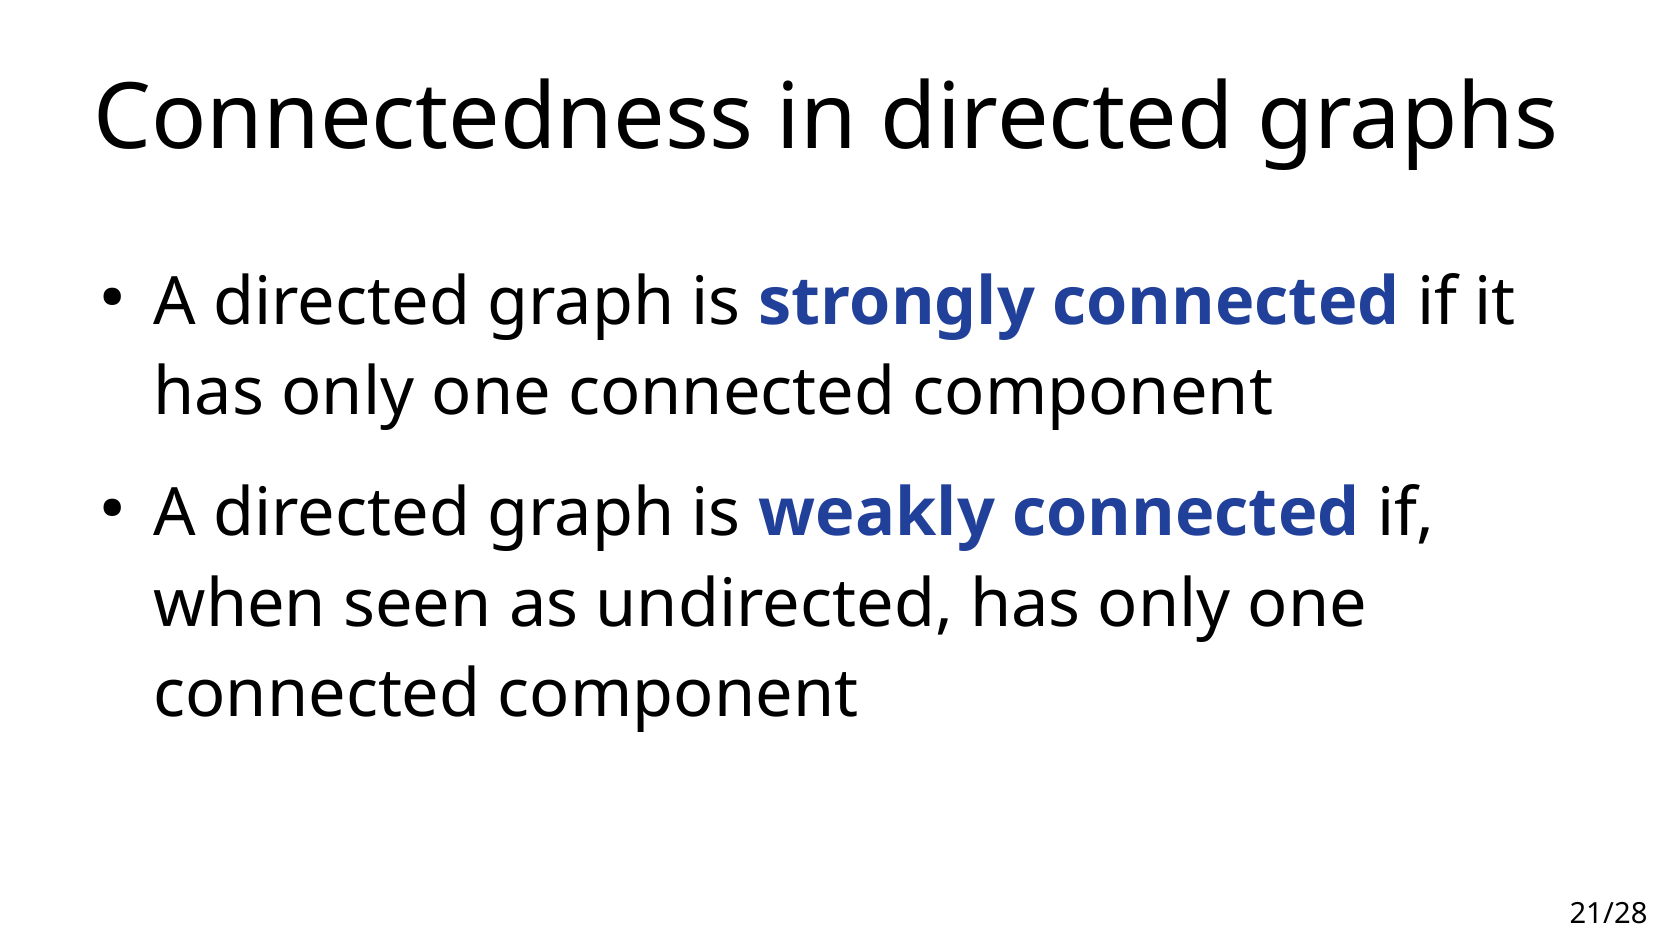

# Connectedness in directed graphs
A directed graph is strongly connected if it has only one connected component
A directed graph is weakly connected if, when seen as undirected, has only one connected component
21